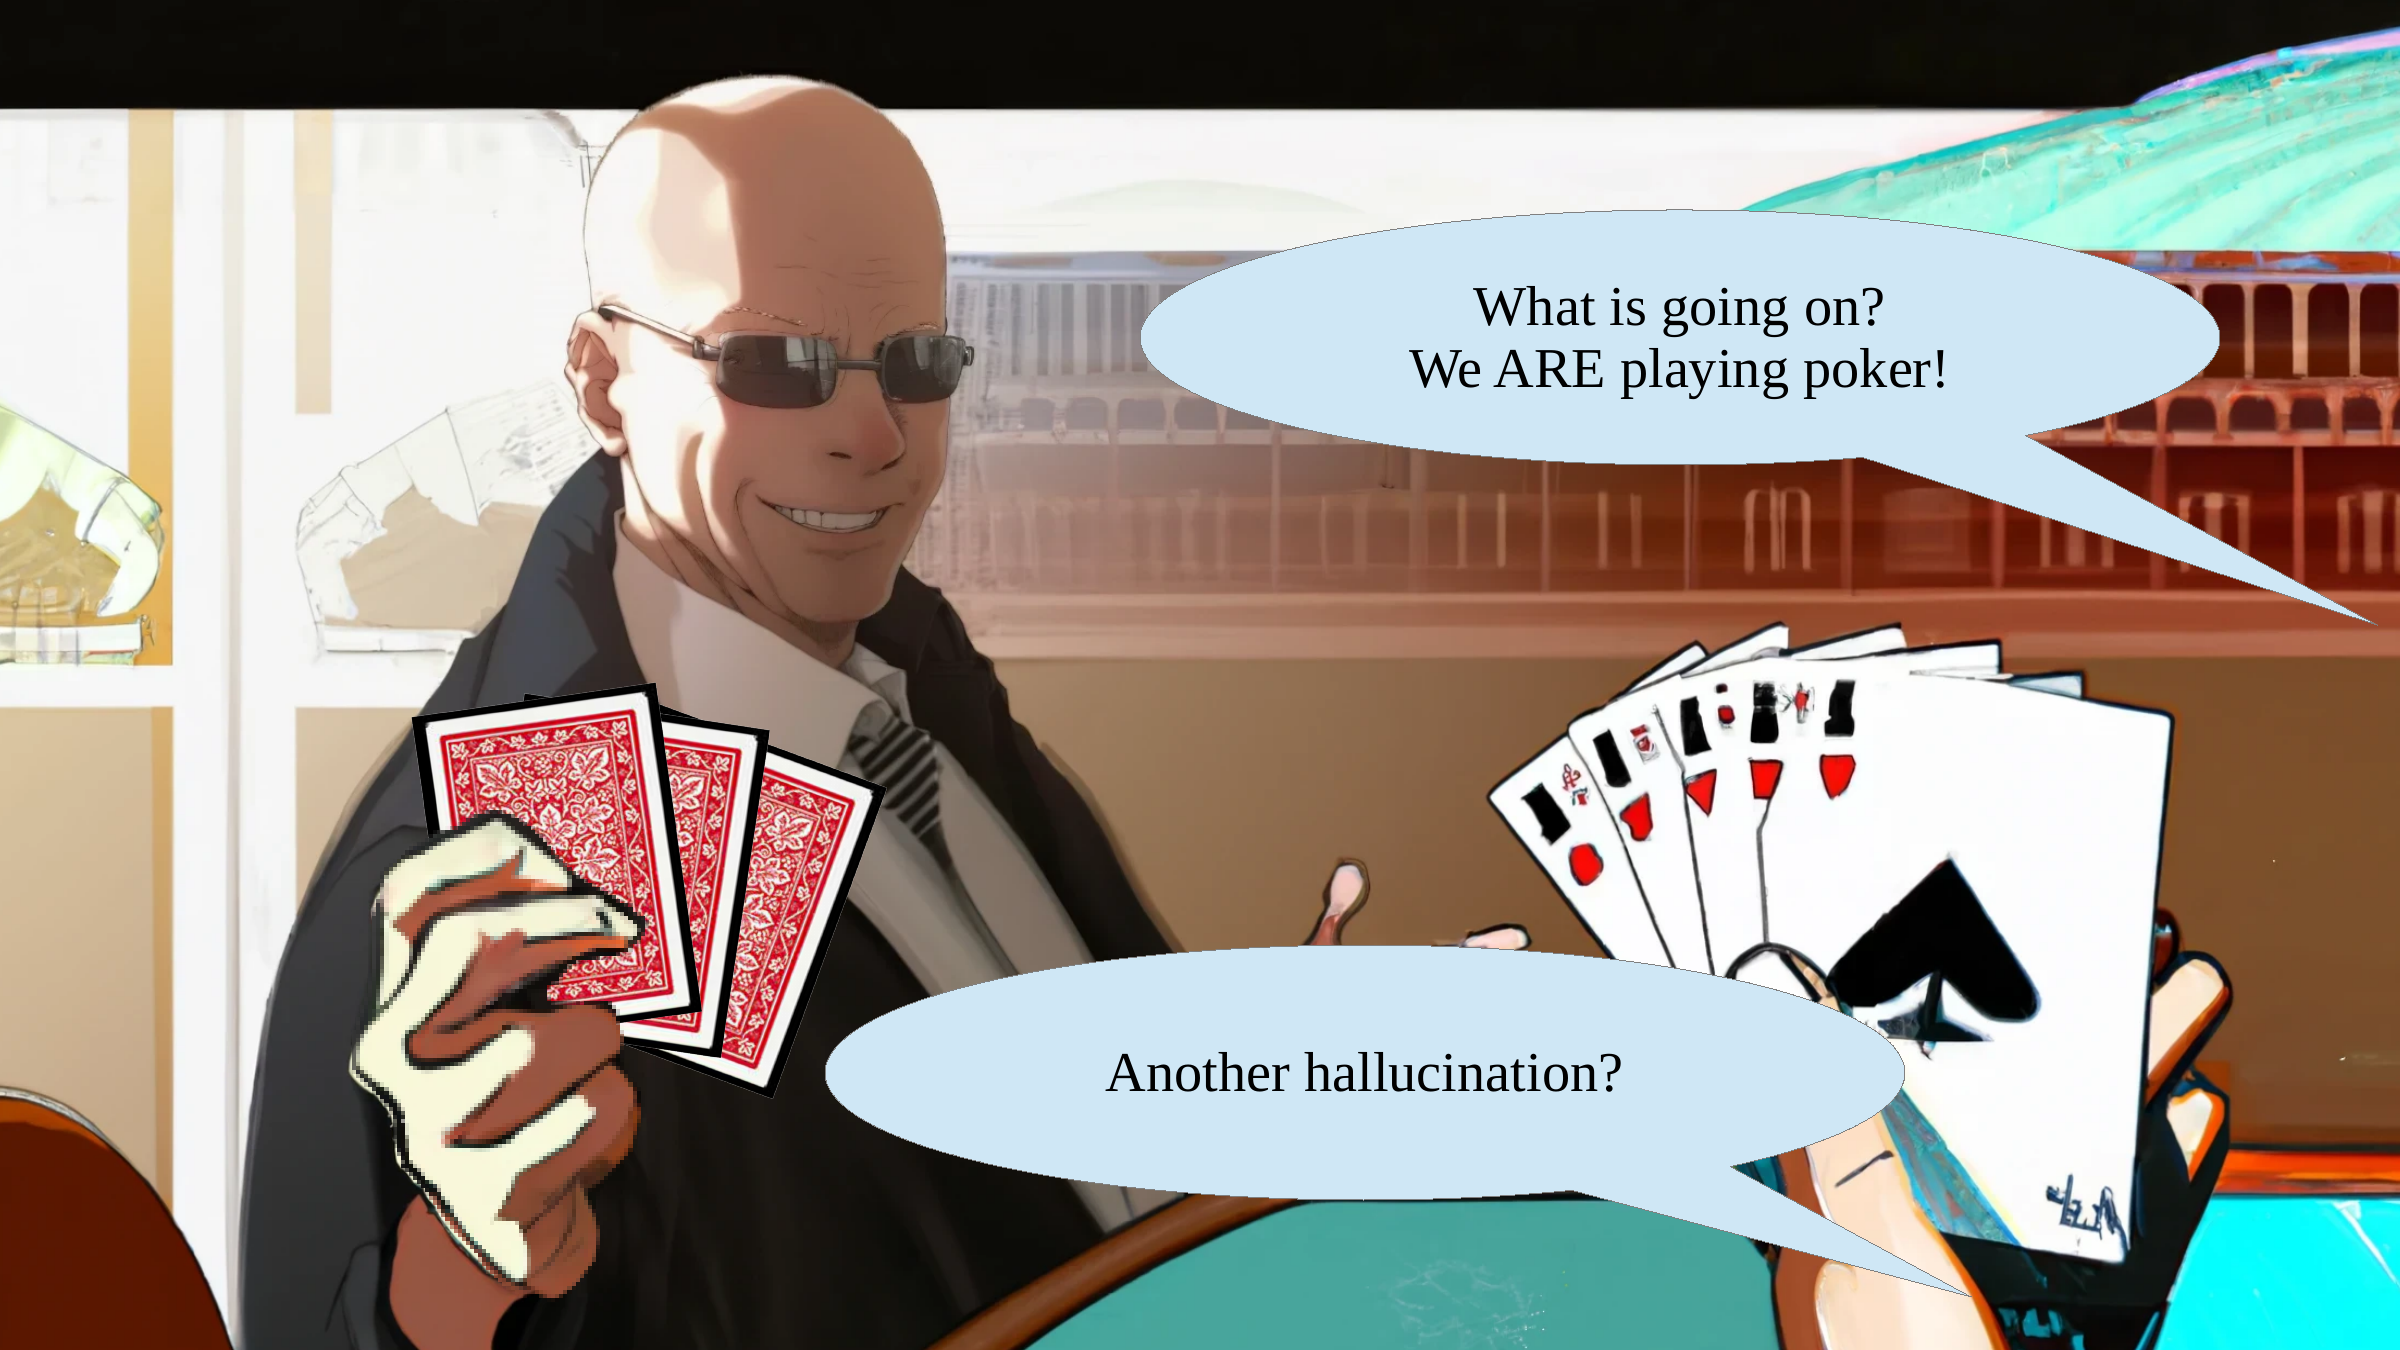

What is going on?
We ARE playing poker!
Another hallucination?